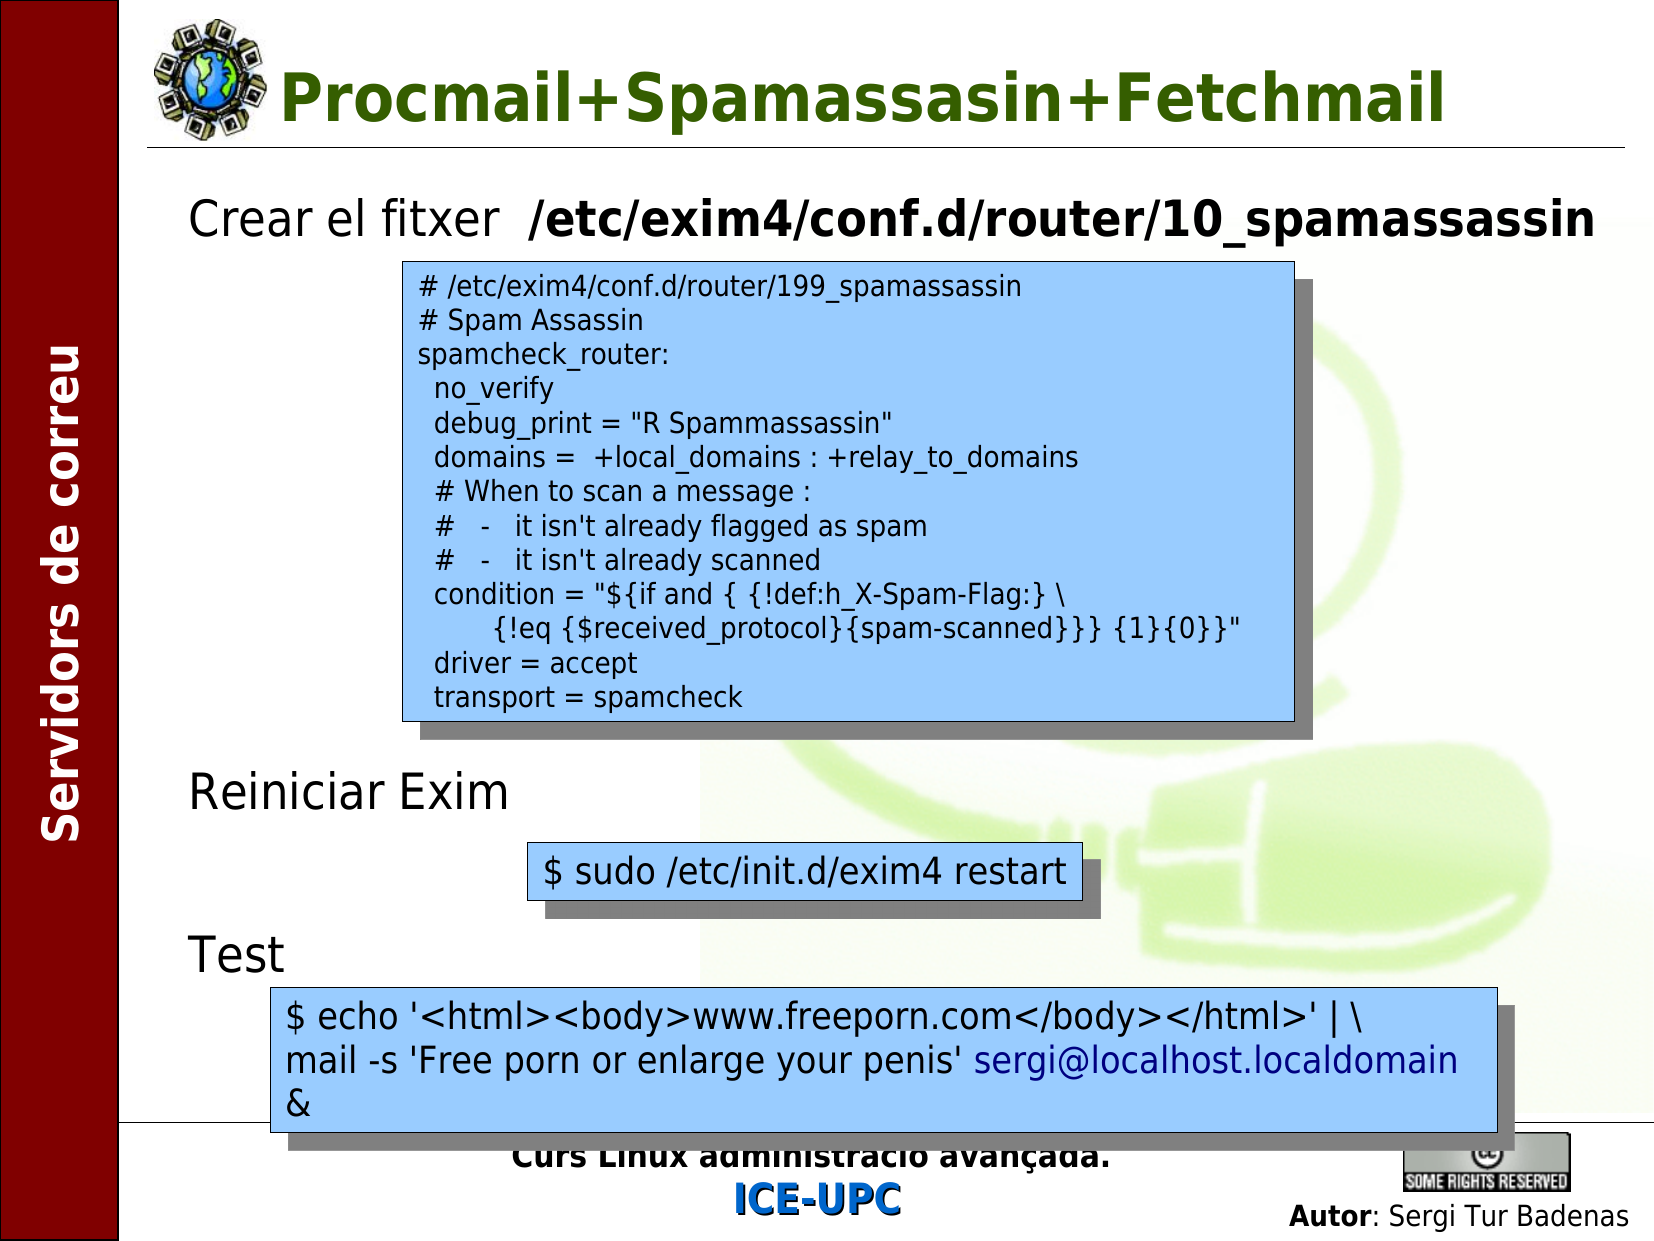

# Procmail+Spamassasin+Fetchmail
Crear el fitxer /etc/exim4/conf.d/router/10_spamassassin
Reiniciar Exim
Test
# /etc/exim4/conf.d/router/199_spamassassin
# Spam Assassin
spamcheck_router:
 no_verify
 debug_print = "R Spammassassin"
 domains = +local_domains : +relay_to_domains
 # When to scan a message :
 # - it isn't already flagged as spam
 # - it isn't already scanned
 condition = "${if and { {!def:h_X-Spam-Flag:} \
 {!eq {$received_protocol}{spam-scanned}}} {1}{0}}"
 driver = accept
 transport = spamcheck
$ sudo /etc/init.d/exim4 restart
$ echo '<html><body>www.freeporn.com</body></html>' | \
mail -s 'Free porn or enlarge your penis' sergi@localhost.localdomain &